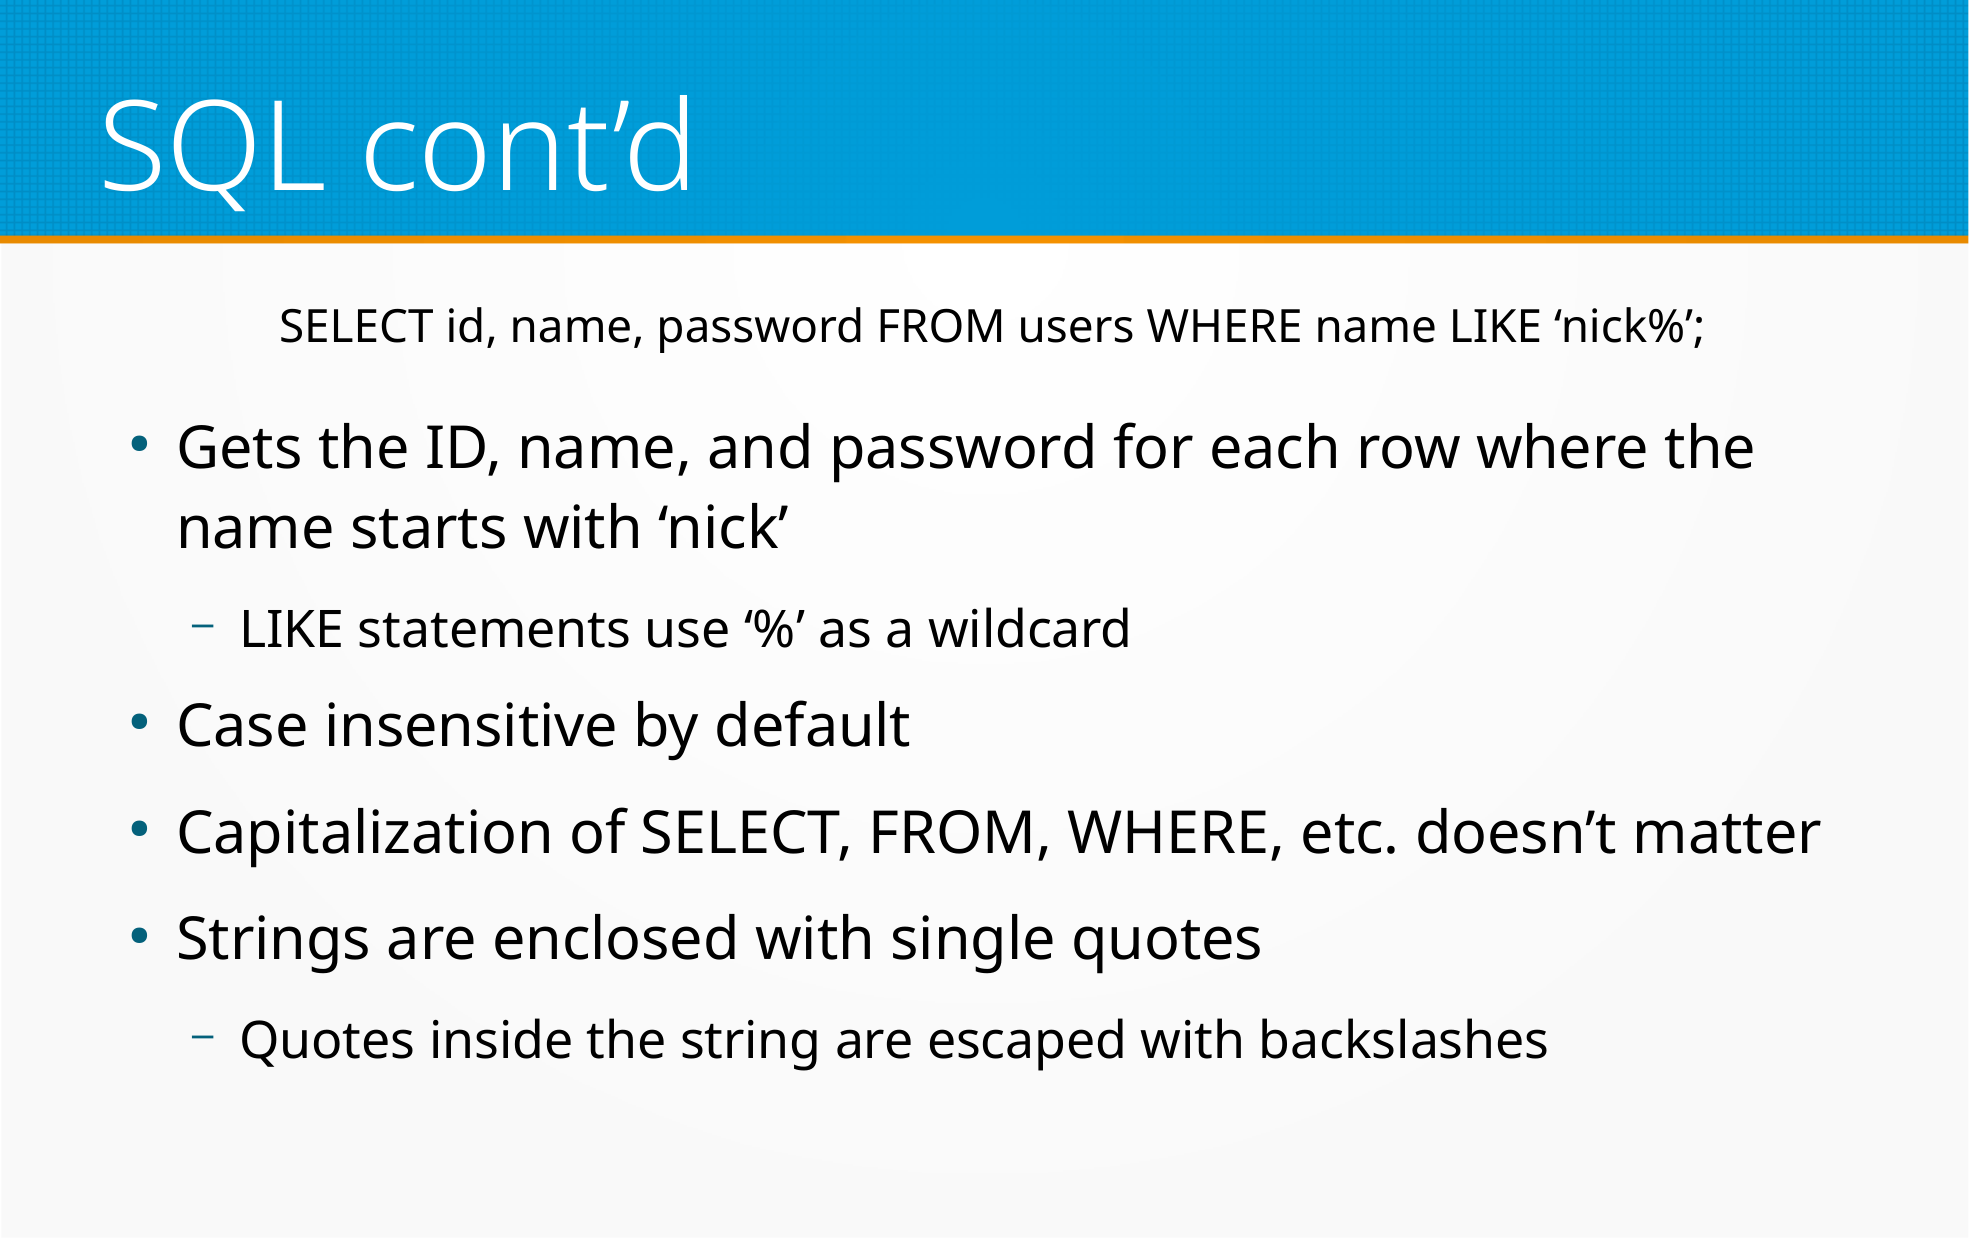

# SQL cont’d
SELECT id, name, password FROM users WHERE name LIKE ‘nick%’;
Gets the ID, name, and password for each row where the name starts with ‘nick’
LIKE statements use ‘%’ as a wildcard
Case insensitive by default
Capitalization of SELECT, FROM, WHERE, etc. doesn’t matter
Strings are enclosed with single quotes
Quotes inside the string are escaped with backslashes